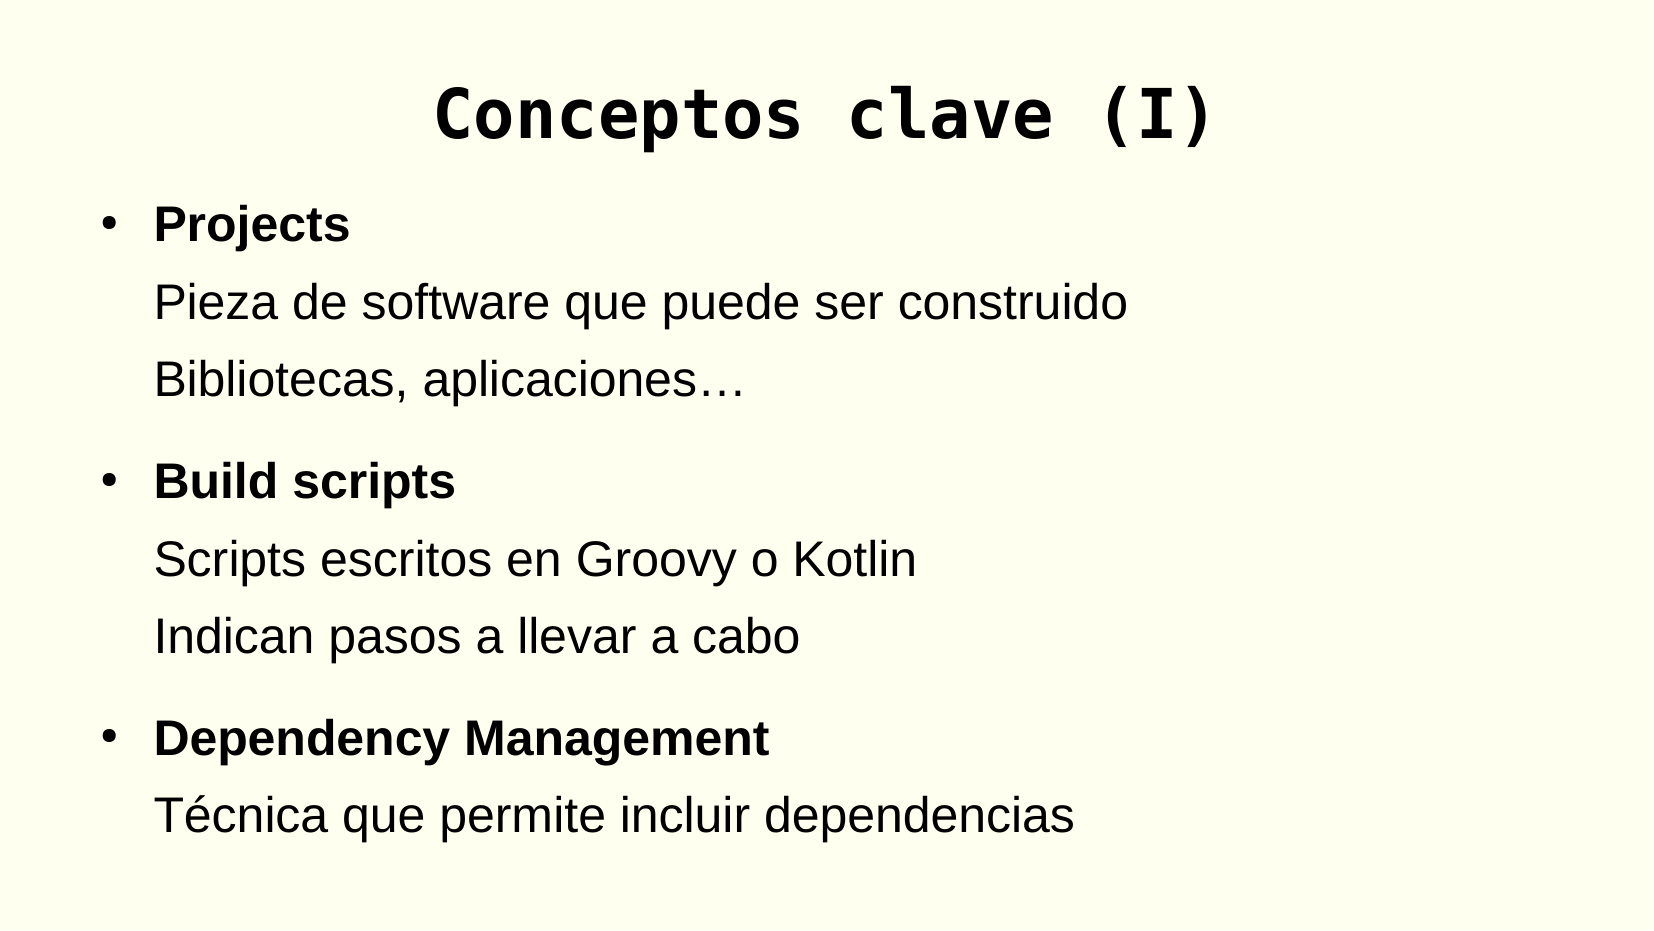

# Conceptos clave (I)
Projects
Pieza de software que puede ser construido
Bibliotecas, aplicaciones…
Build scripts
Scripts escritos en Groovy o Kotlin
Indican pasos a llevar a cabo
Dependency Management
Técnica que permite incluir dependencias